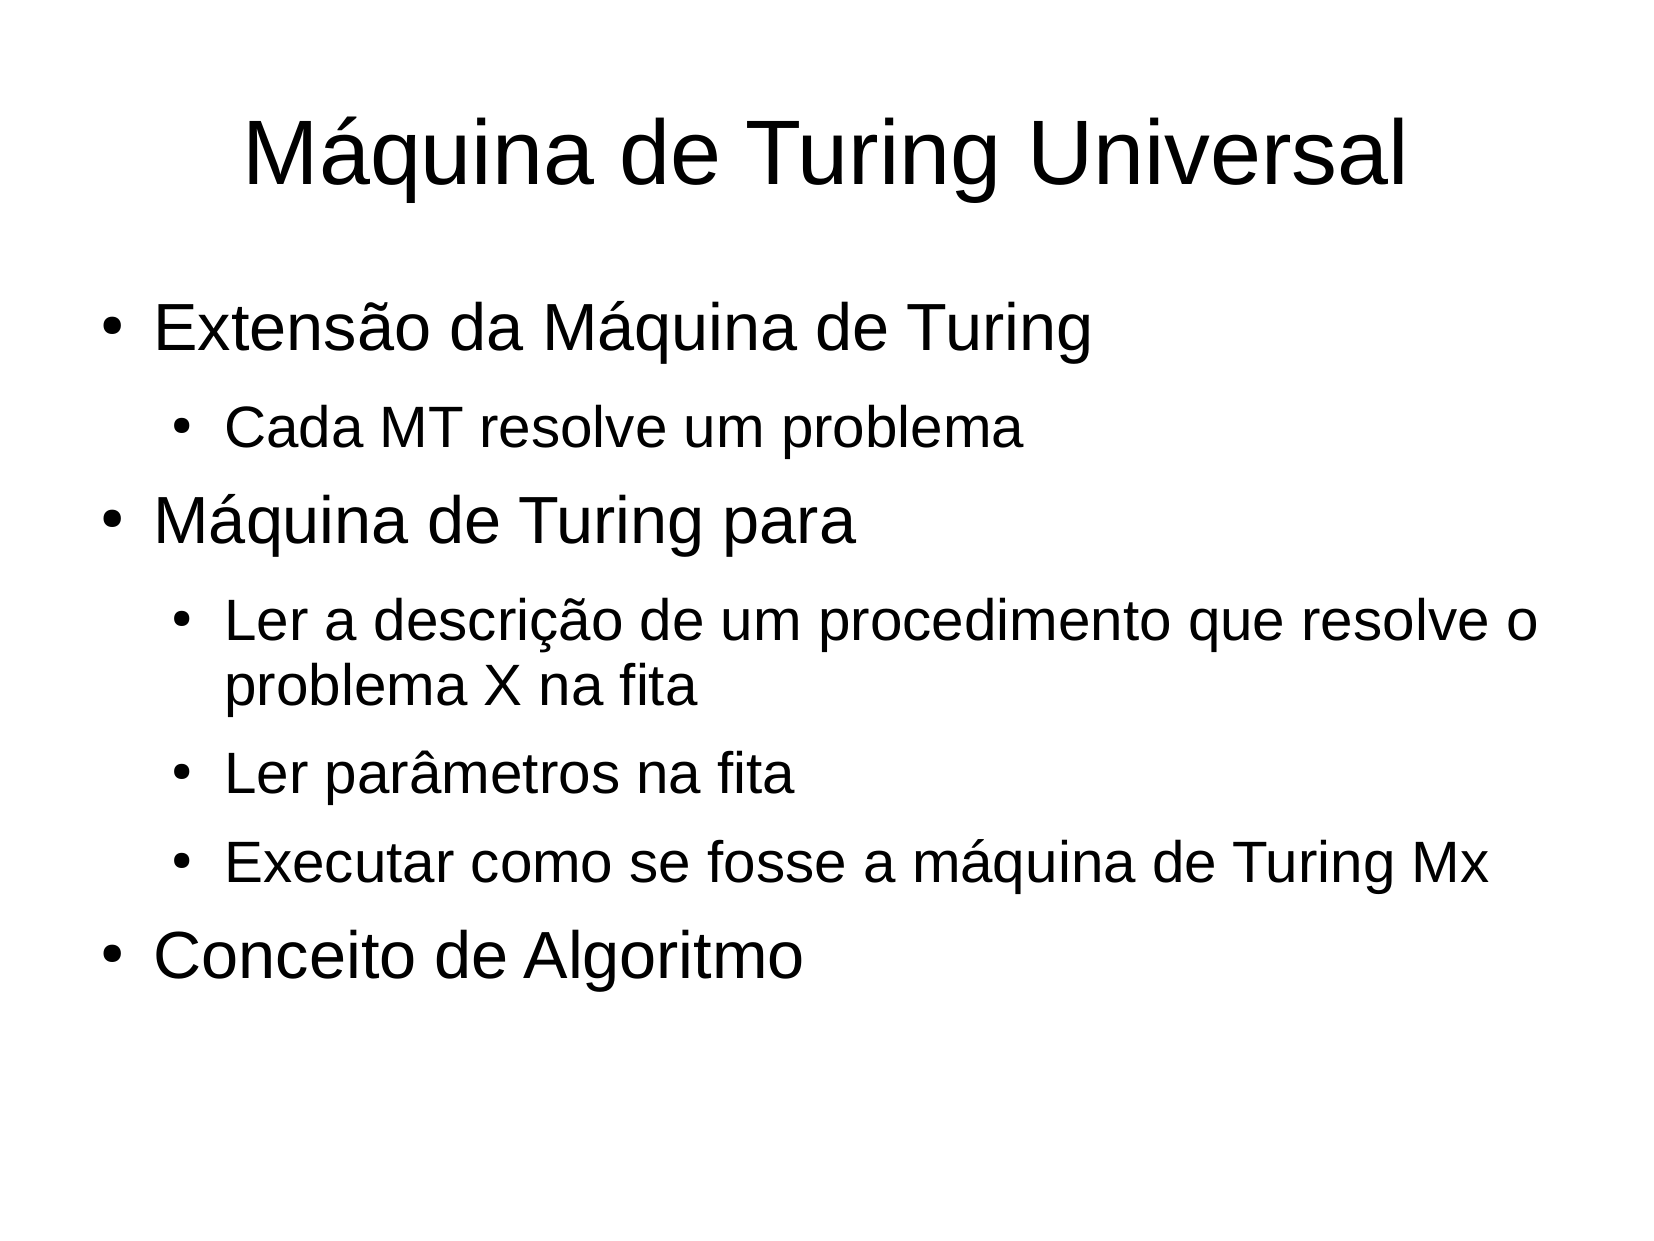

# Máquina de Turing Universal
Extensão da Máquina de Turing
Cada MT resolve um problema
Máquina de Turing para
Ler a descrição de um procedimento que resolve o problema X na fita
Ler parâmetros na fita
Executar como se fosse a máquina de Turing Mx
Conceito de Algoritmo